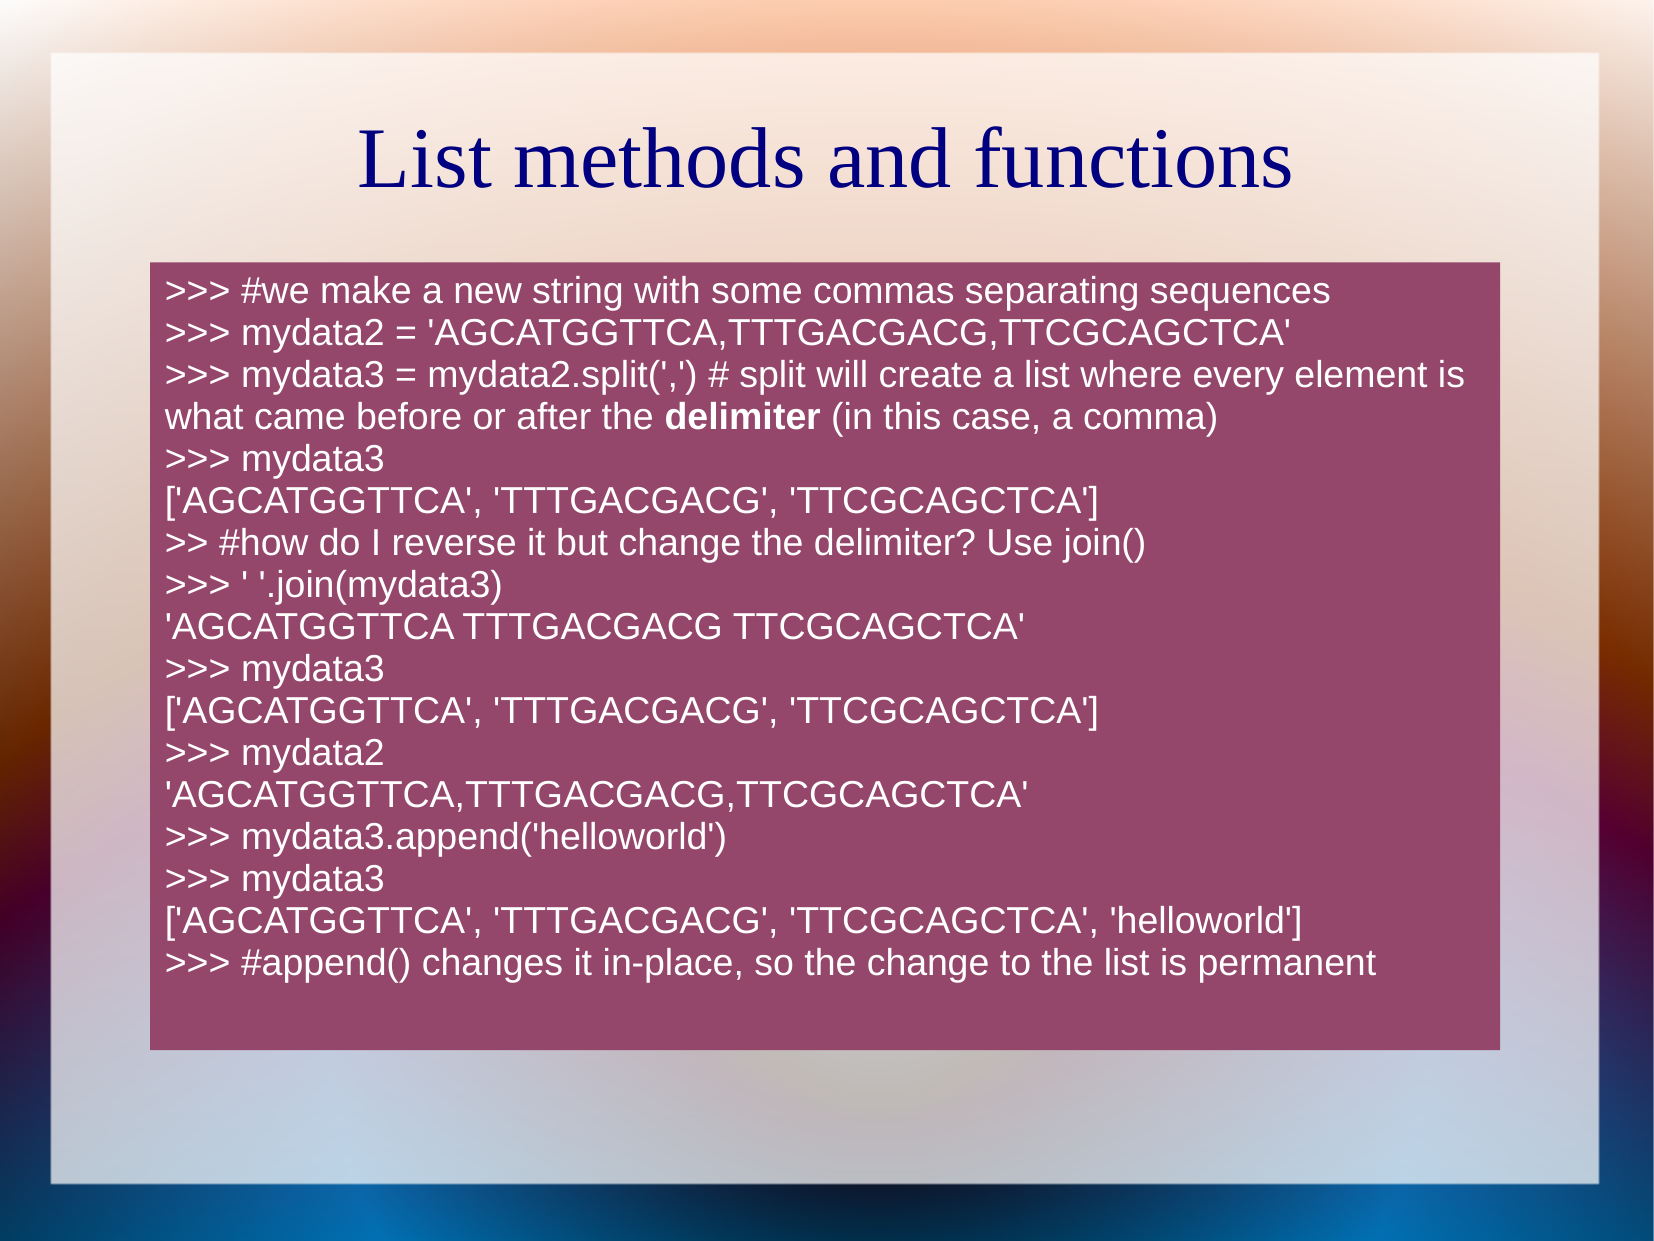

# List methods and functions
>>> #we make a new string with some commas separating sequences
>>> mydata2 = 'AGCATGGTTCA,TTTGACGACG,TTCGCAGCTCA'
>>> mydata3 = mydata2.split(',') # split will create a list where every element is what came before or after the delimiter (in this case, a comma)
>>> mydata3
['AGCATGGTTCA', 'TTTGACGACG', 'TTCGCAGCTCA']
>> #how do I reverse it but change the delimiter? Use join()
>>> ' '.join(mydata3)
'AGCATGGTTCA TTTGACGACG TTCGCAGCTCA'
>>> mydata3
['AGCATGGTTCA', 'TTTGACGACG', 'TTCGCAGCTCA']
>>> mydata2
'AGCATGGTTCA,TTTGACGACG,TTCGCAGCTCA'
>>> mydata3.append('helloworld')
>>> mydata3
['AGCATGGTTCA', 'TTTGACGACG', 'TTCGCAGCTCA', 'helloworld']
>>> #append() changes it in-place, so the change to the list is permanent